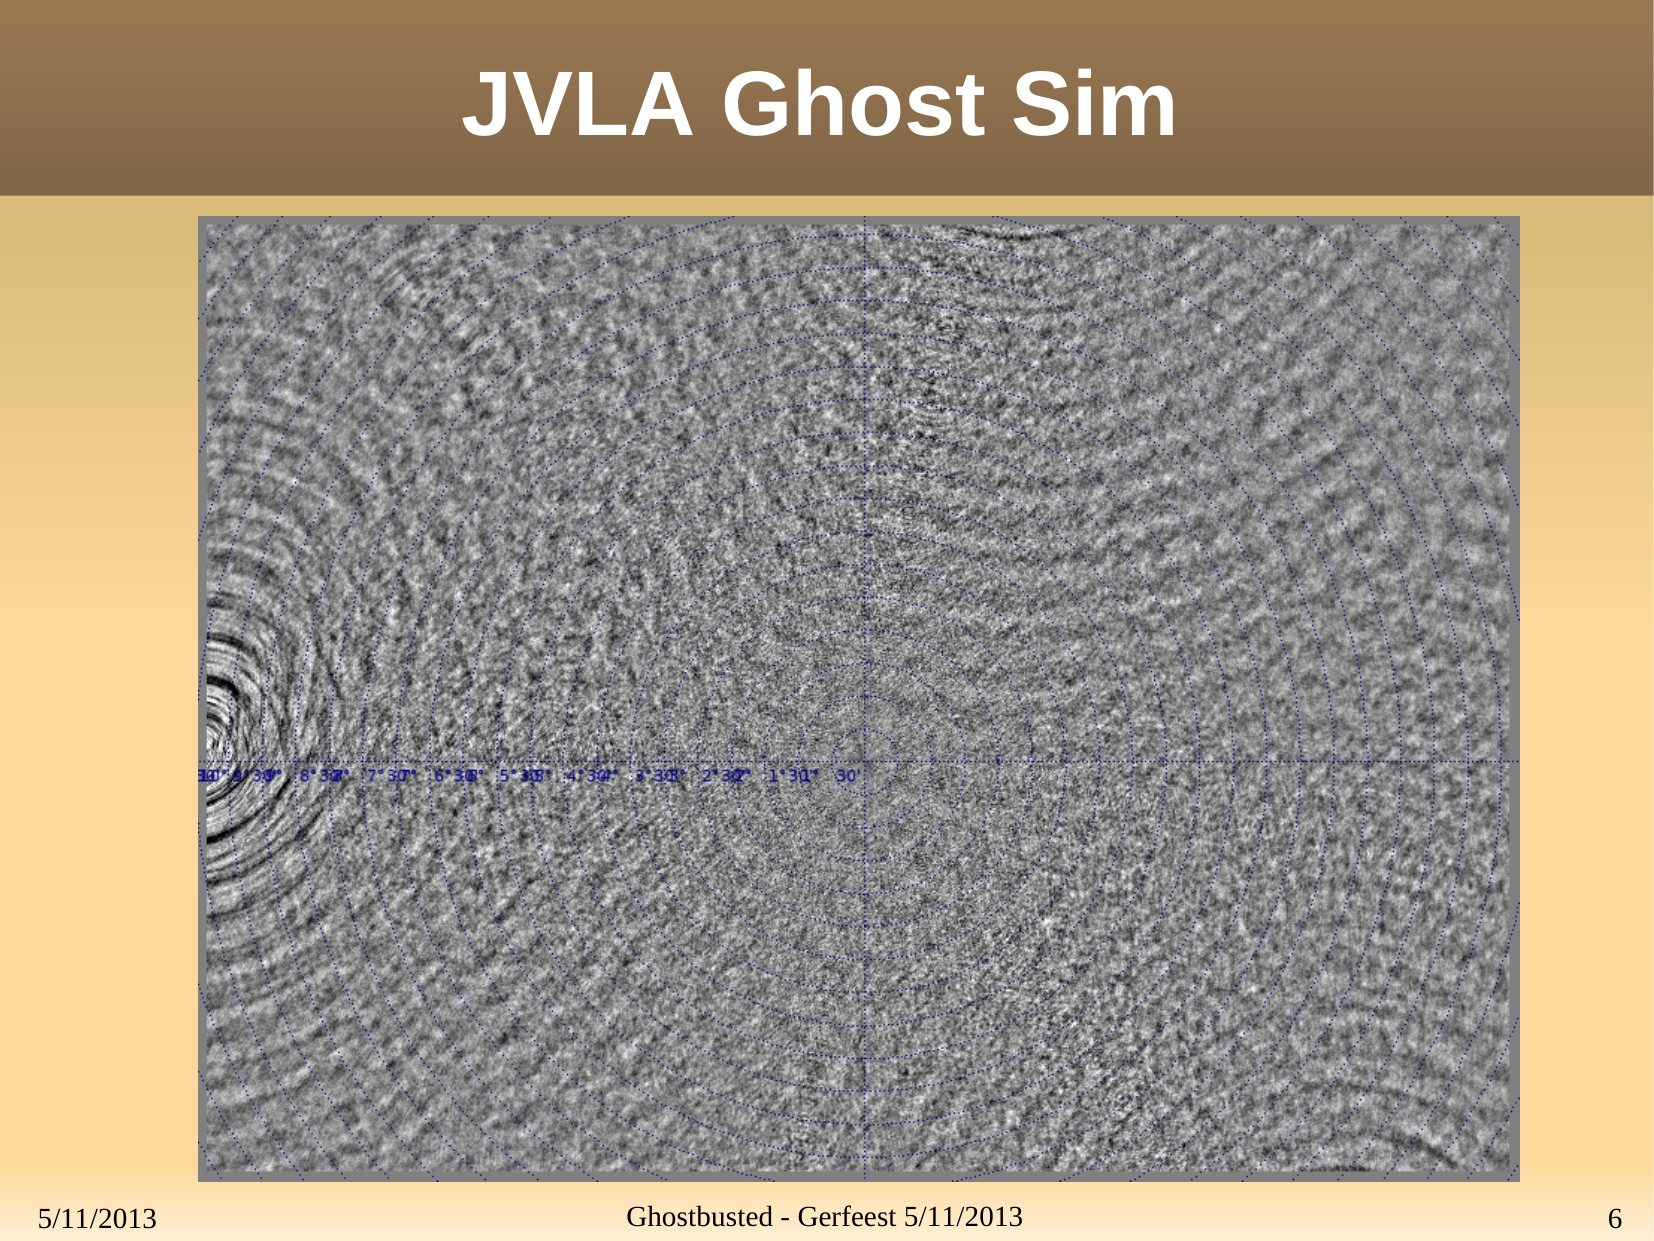

# JVLA Ghost Sim
Ghostbusted - Gerfeest 5/11/2013
5/11/2013
6